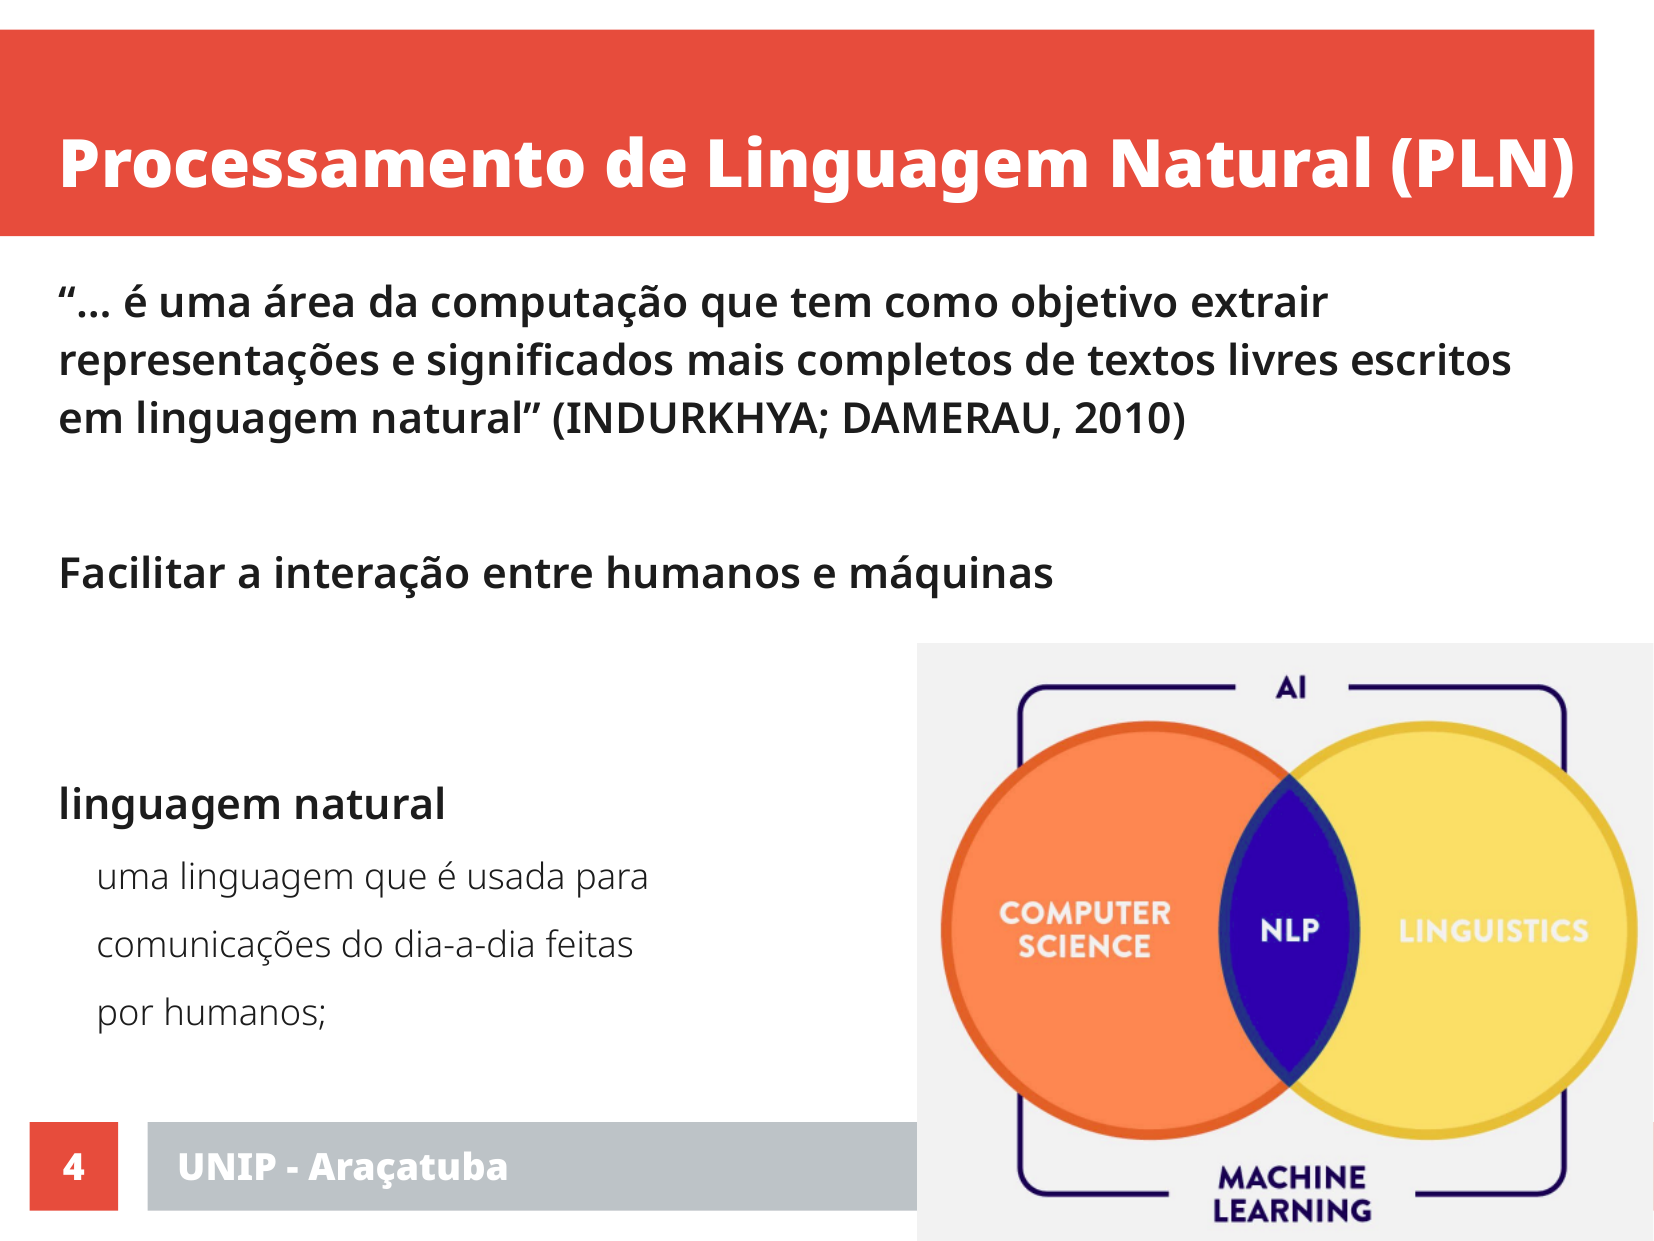

# Processamento de Linguagem Natural (PLN)
“… é uma área da computação que tem como objetivo extrair representações e significados mais completos de textos livres escritos em linguagem natural” (INDURKHYA; DAMERAU, 2010)
Facilitar a interação entre humanos e máquinas
linguagem natural
uma linguagem que é usada para
comunicações do dia-a-dia feitas
por humanos;
4
UNIP - Araçatuba